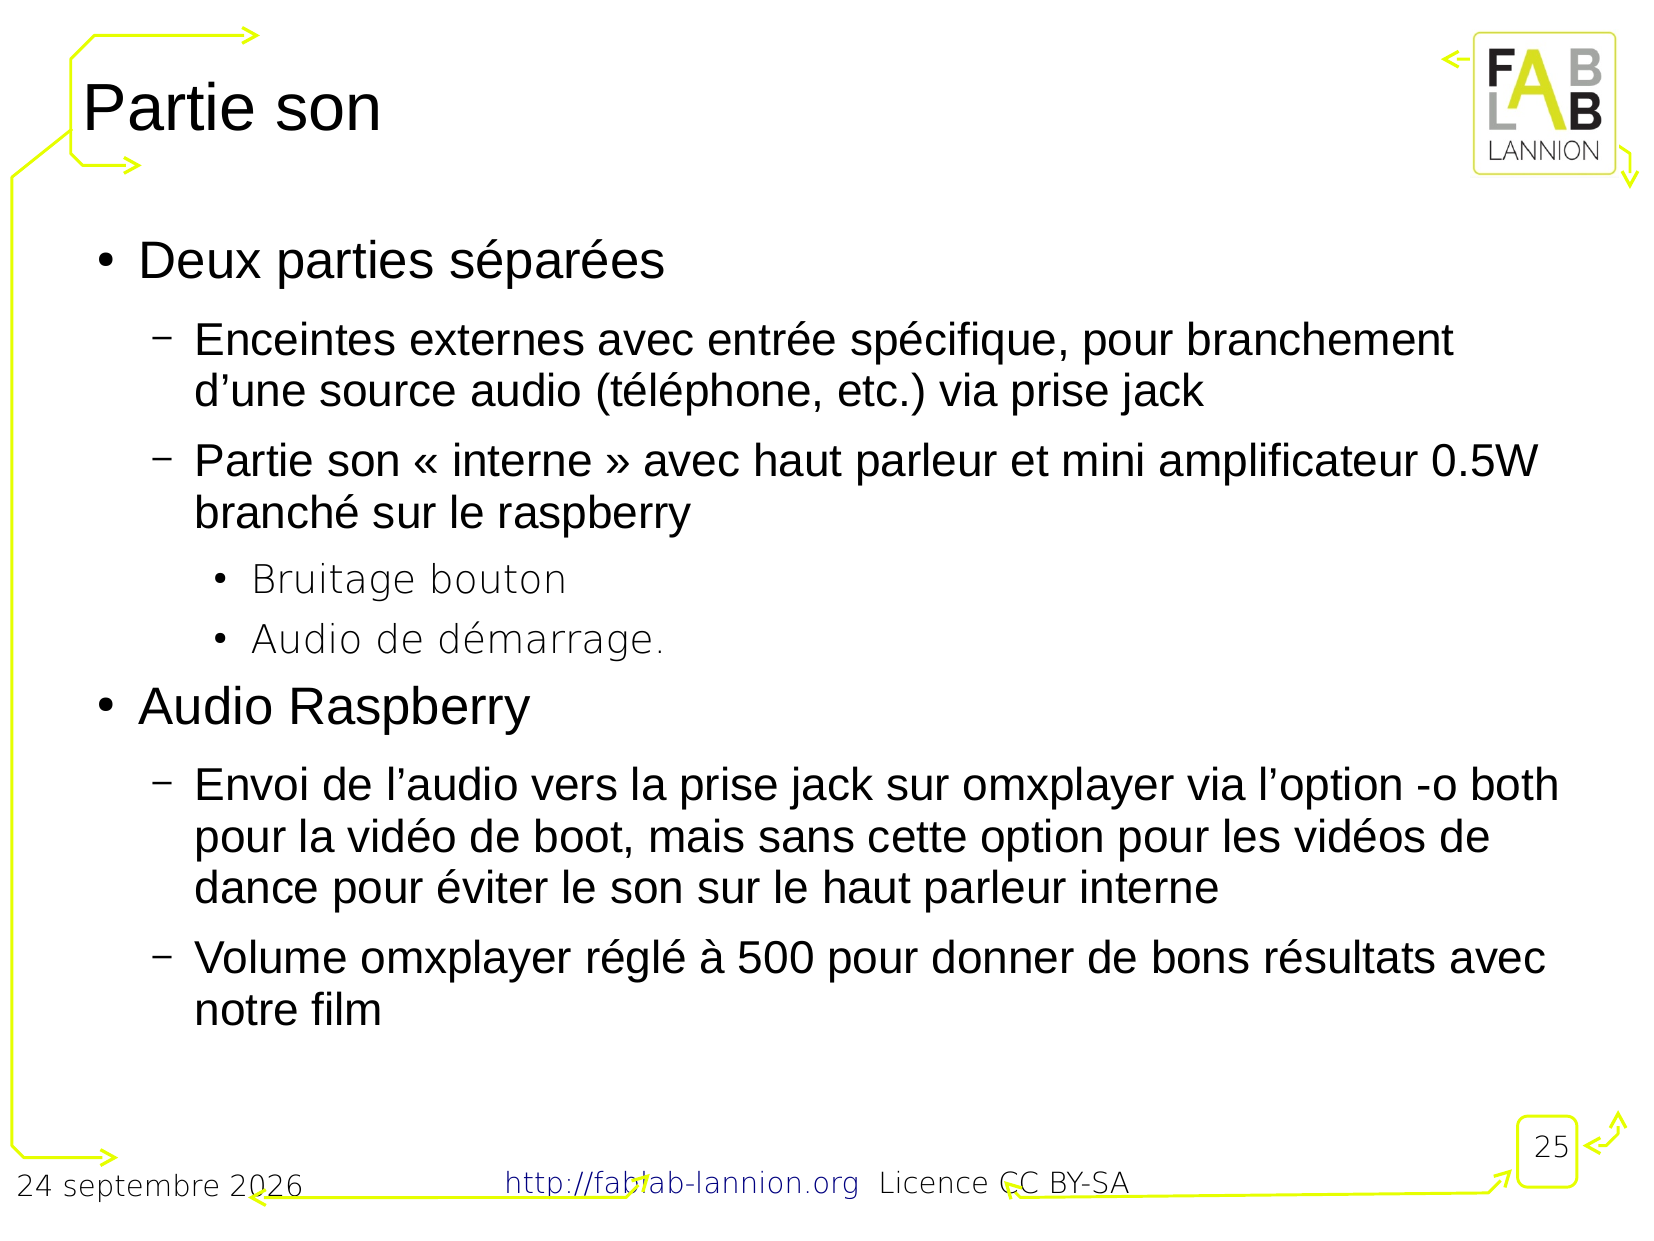

# Partie son
Deux parties séparées
Enceintes externes avec entrée spécifique, pour branchement d’une source audio (téléphone, etc.) via prise jack
Partie son « interne » avec haut parleur et mini amplificateur 0.5W branché sur le raspberry
Bruitage bouton
Audio de démarrage.
Audio Raspberry
Envoi de l’audio vers la prise jack sur omxplayer via l’option -o both pour la vidéo de boot, mais sans cette option pour les vidéos de dance pour éviter le son sur le haut parleur interne
Volume omxplayer réglé à 500 pour donner de bons résultats avec notre film
25